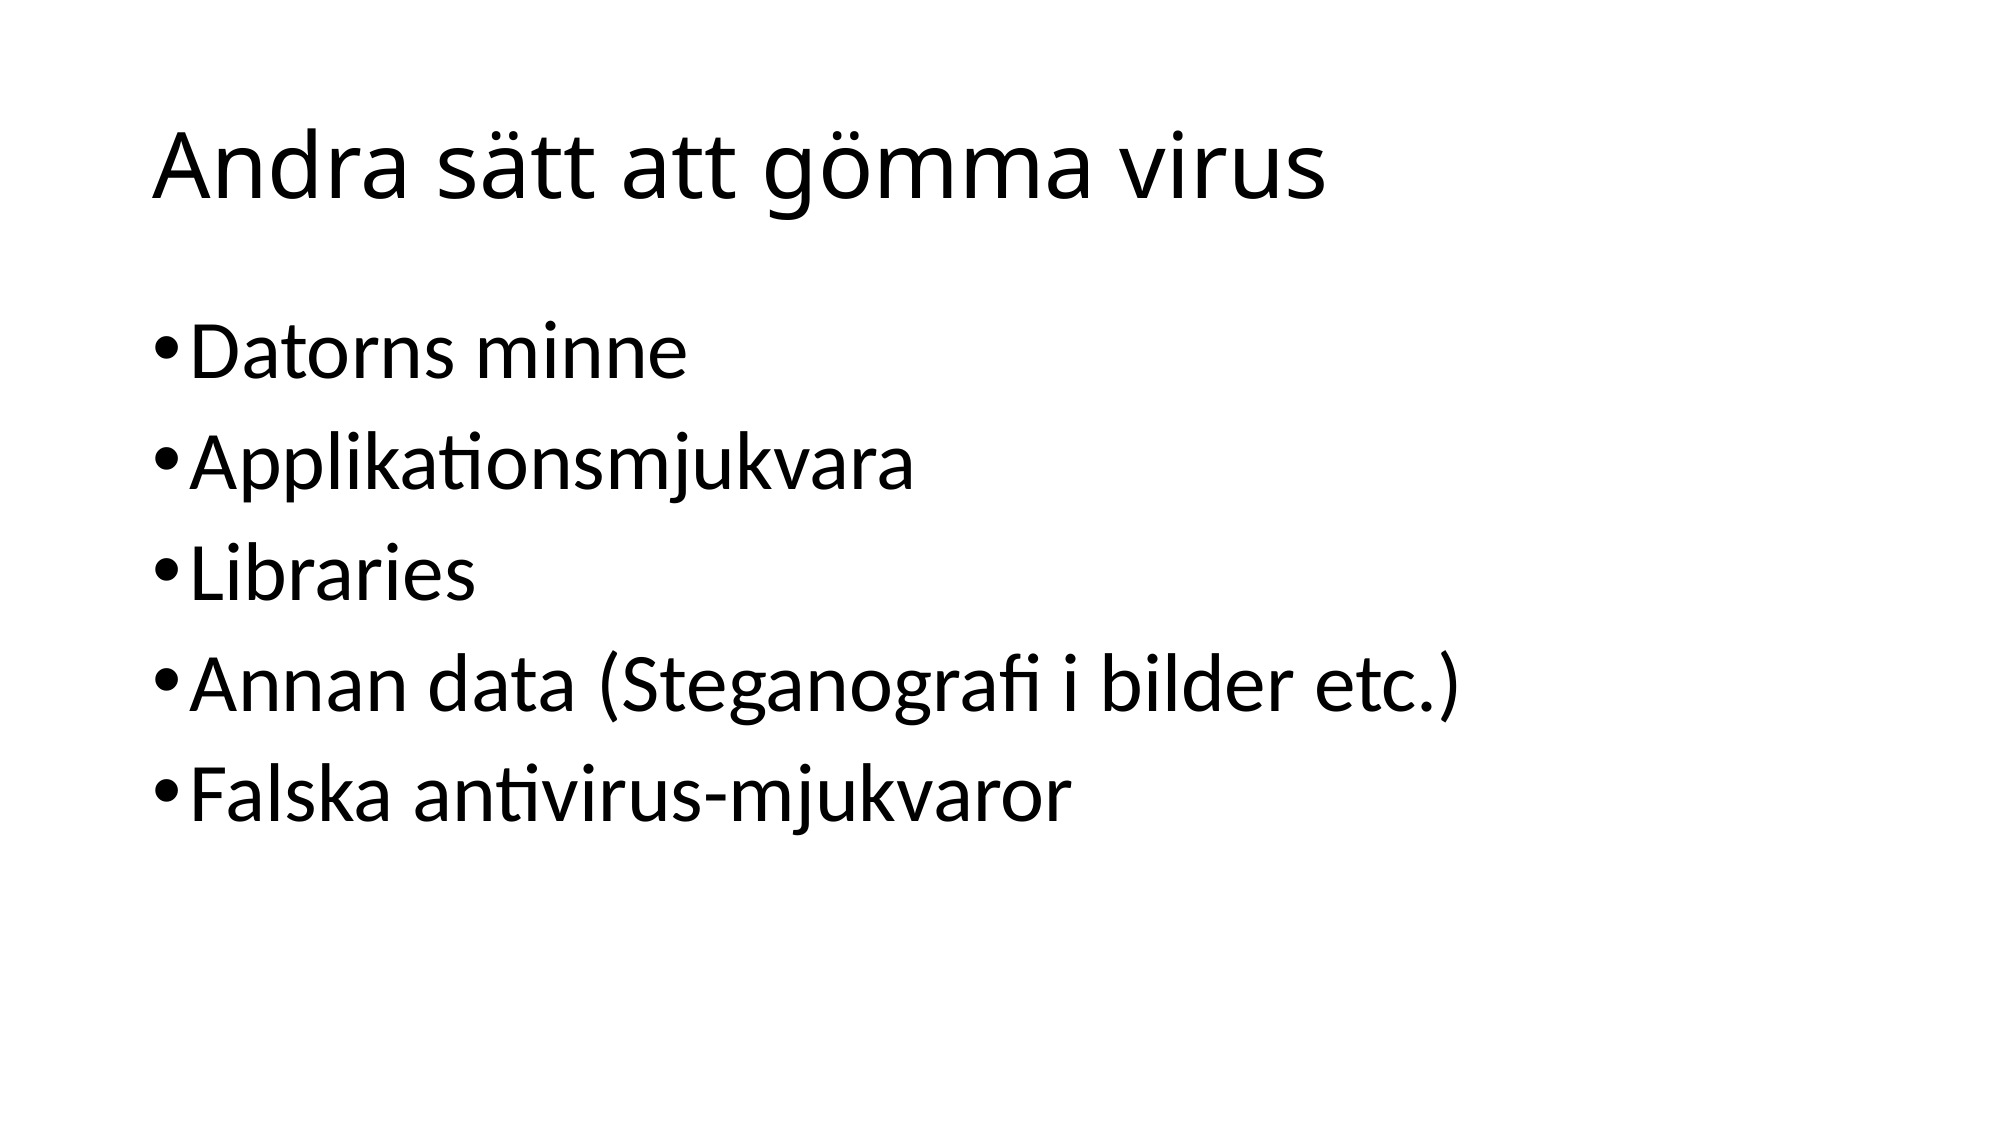

# Andra sätt att gömma virus
Datorns minne
Applikationsmjukvara
Libraries
Annan data (Steganografi i bilder etc.)
Falska antivirus-mjukvaror